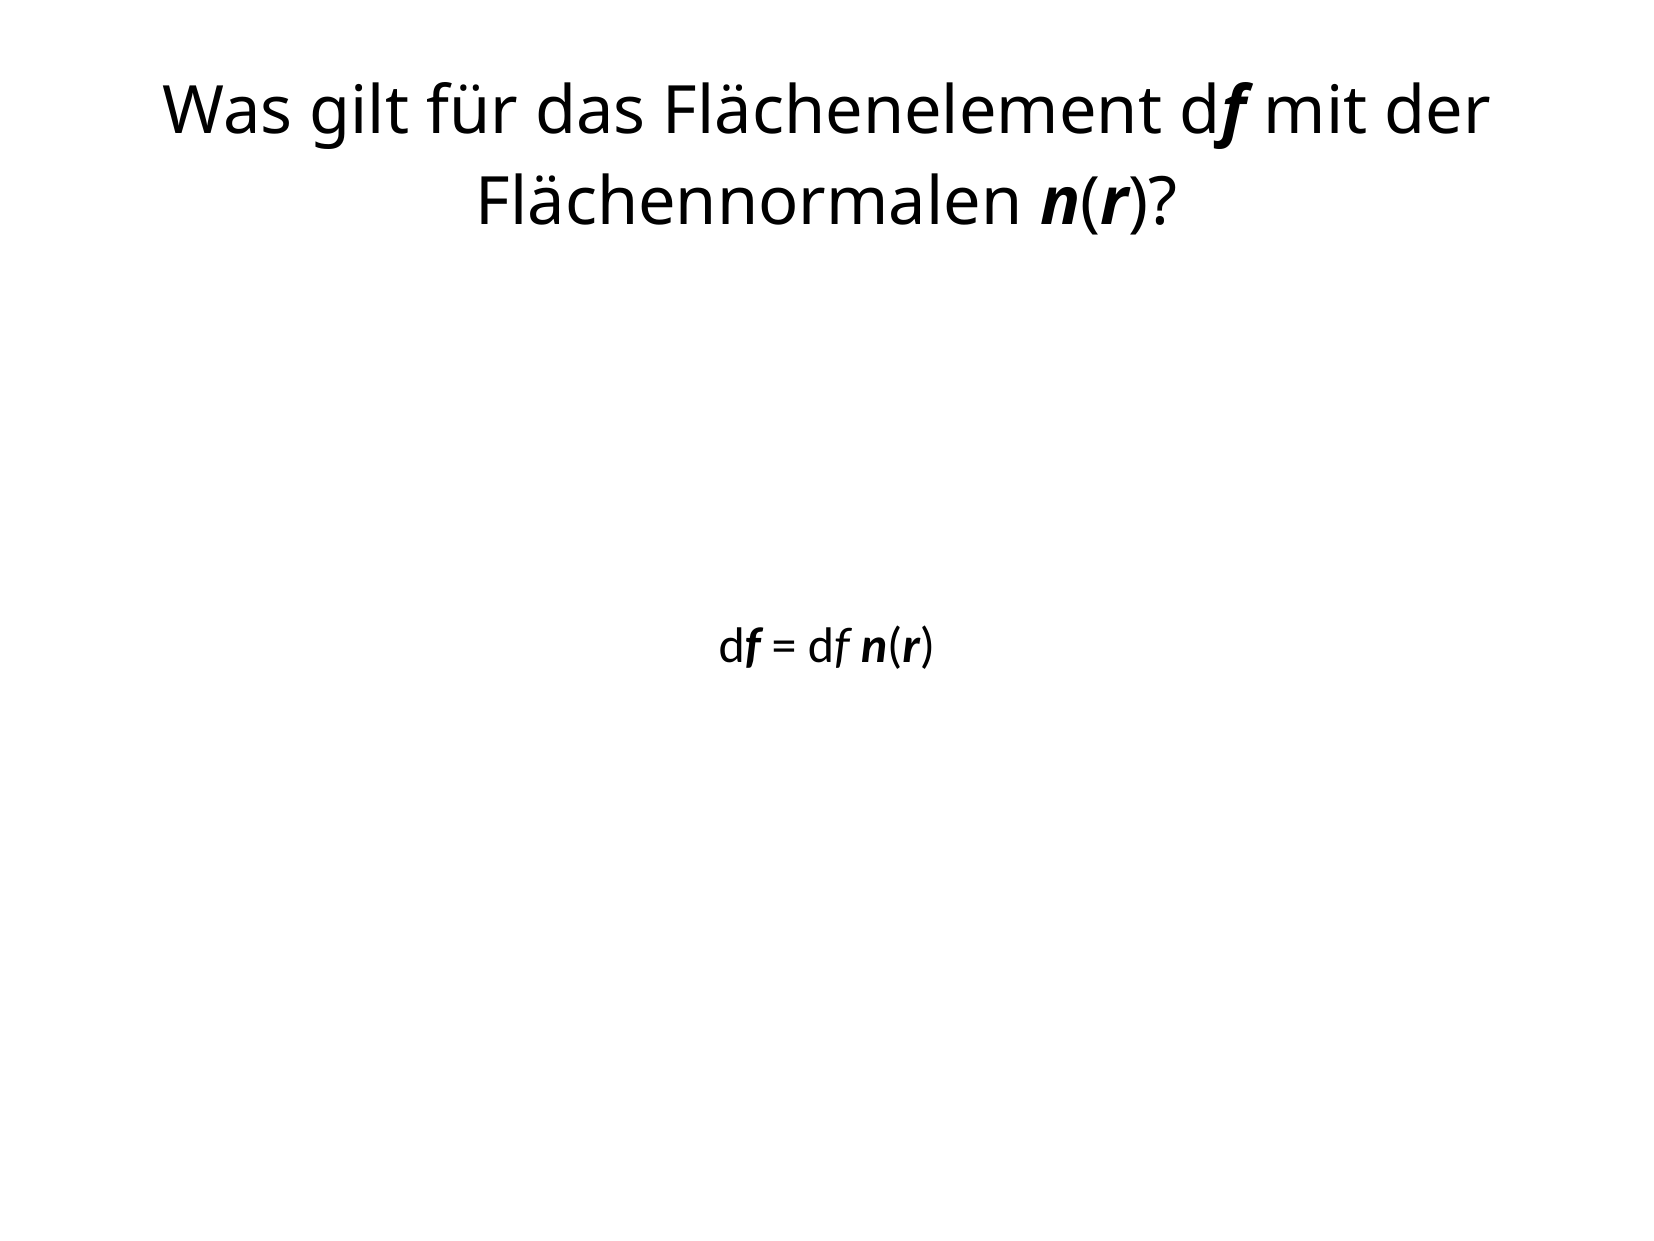

# Was gilt für das Flächenelement df mit der Flächennormalen n(r)?
df = df n(r)